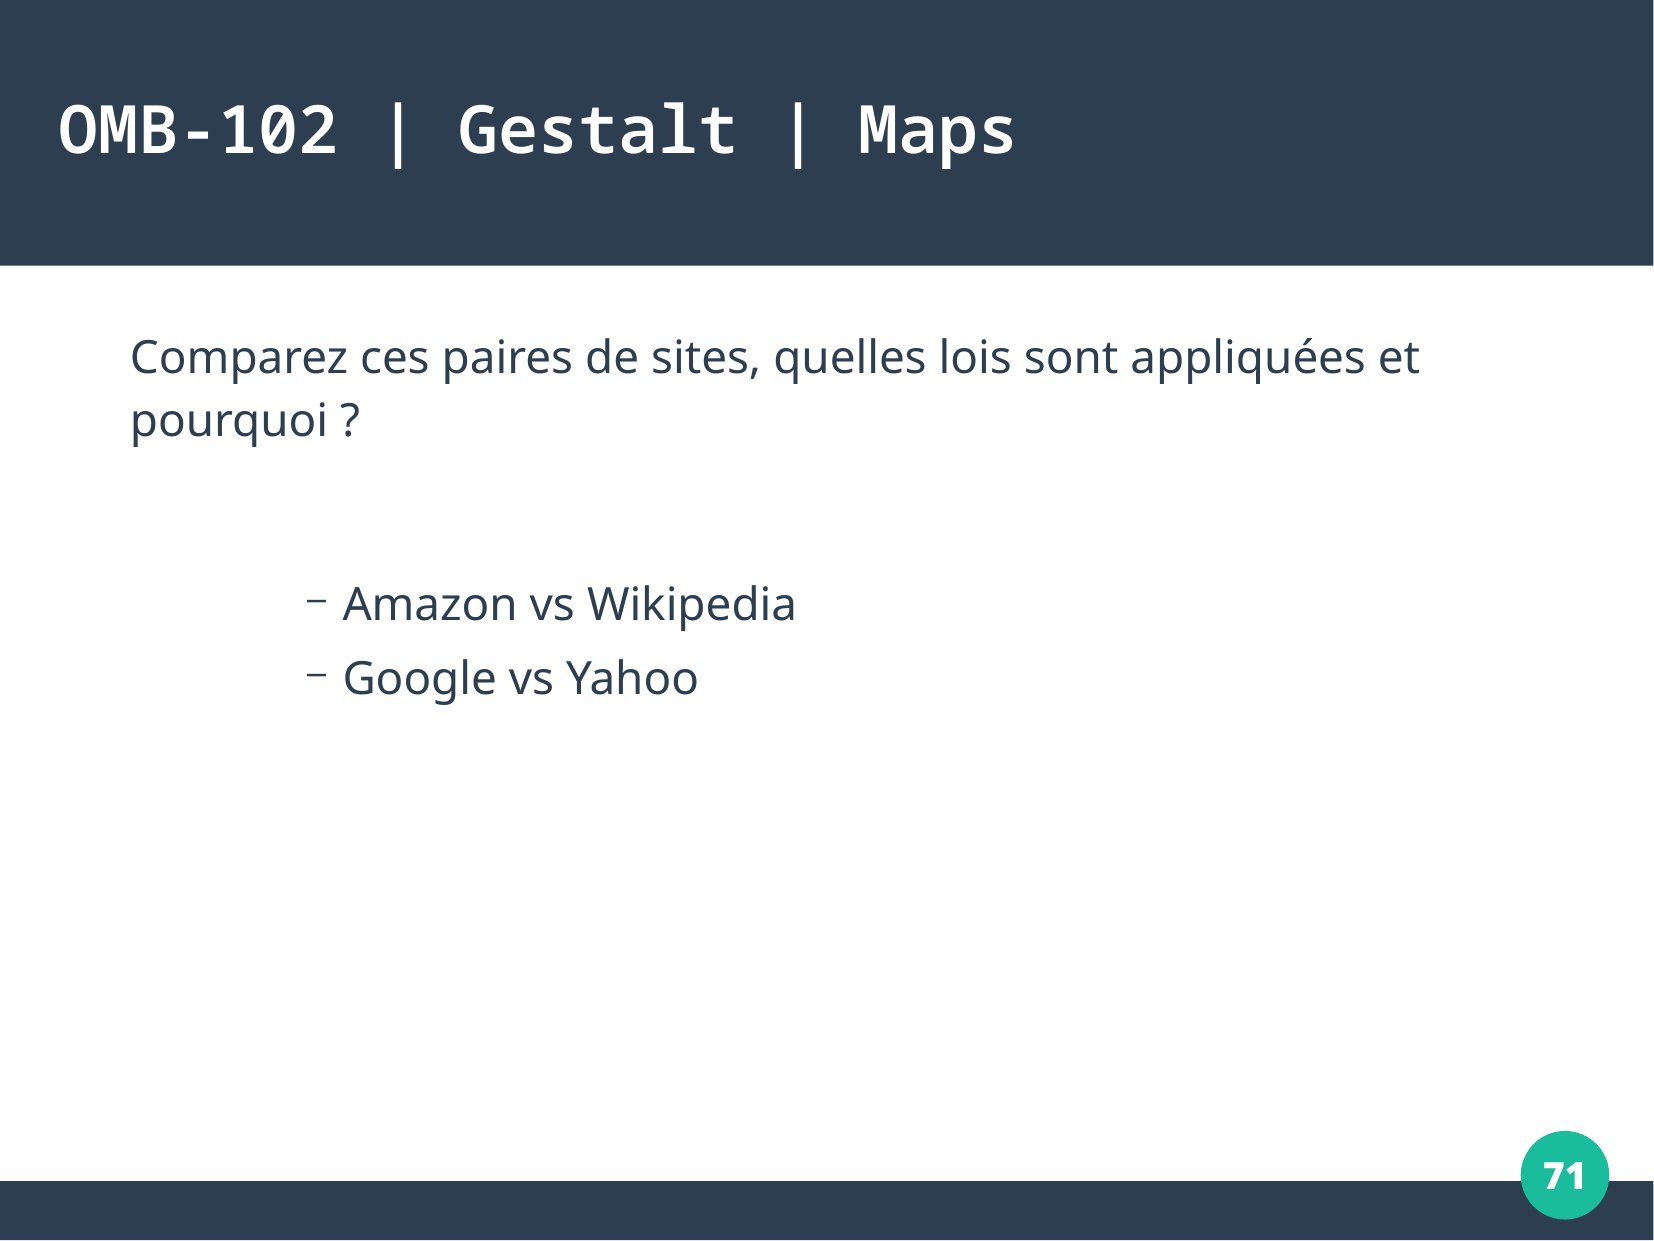

OMB-102 | Gestalt | Maps
# Comparez ces paires de sites, quelles lois sont appliquées et pourquoi ?
Amazon vs Wikipedia
Google vs Yahoo
71